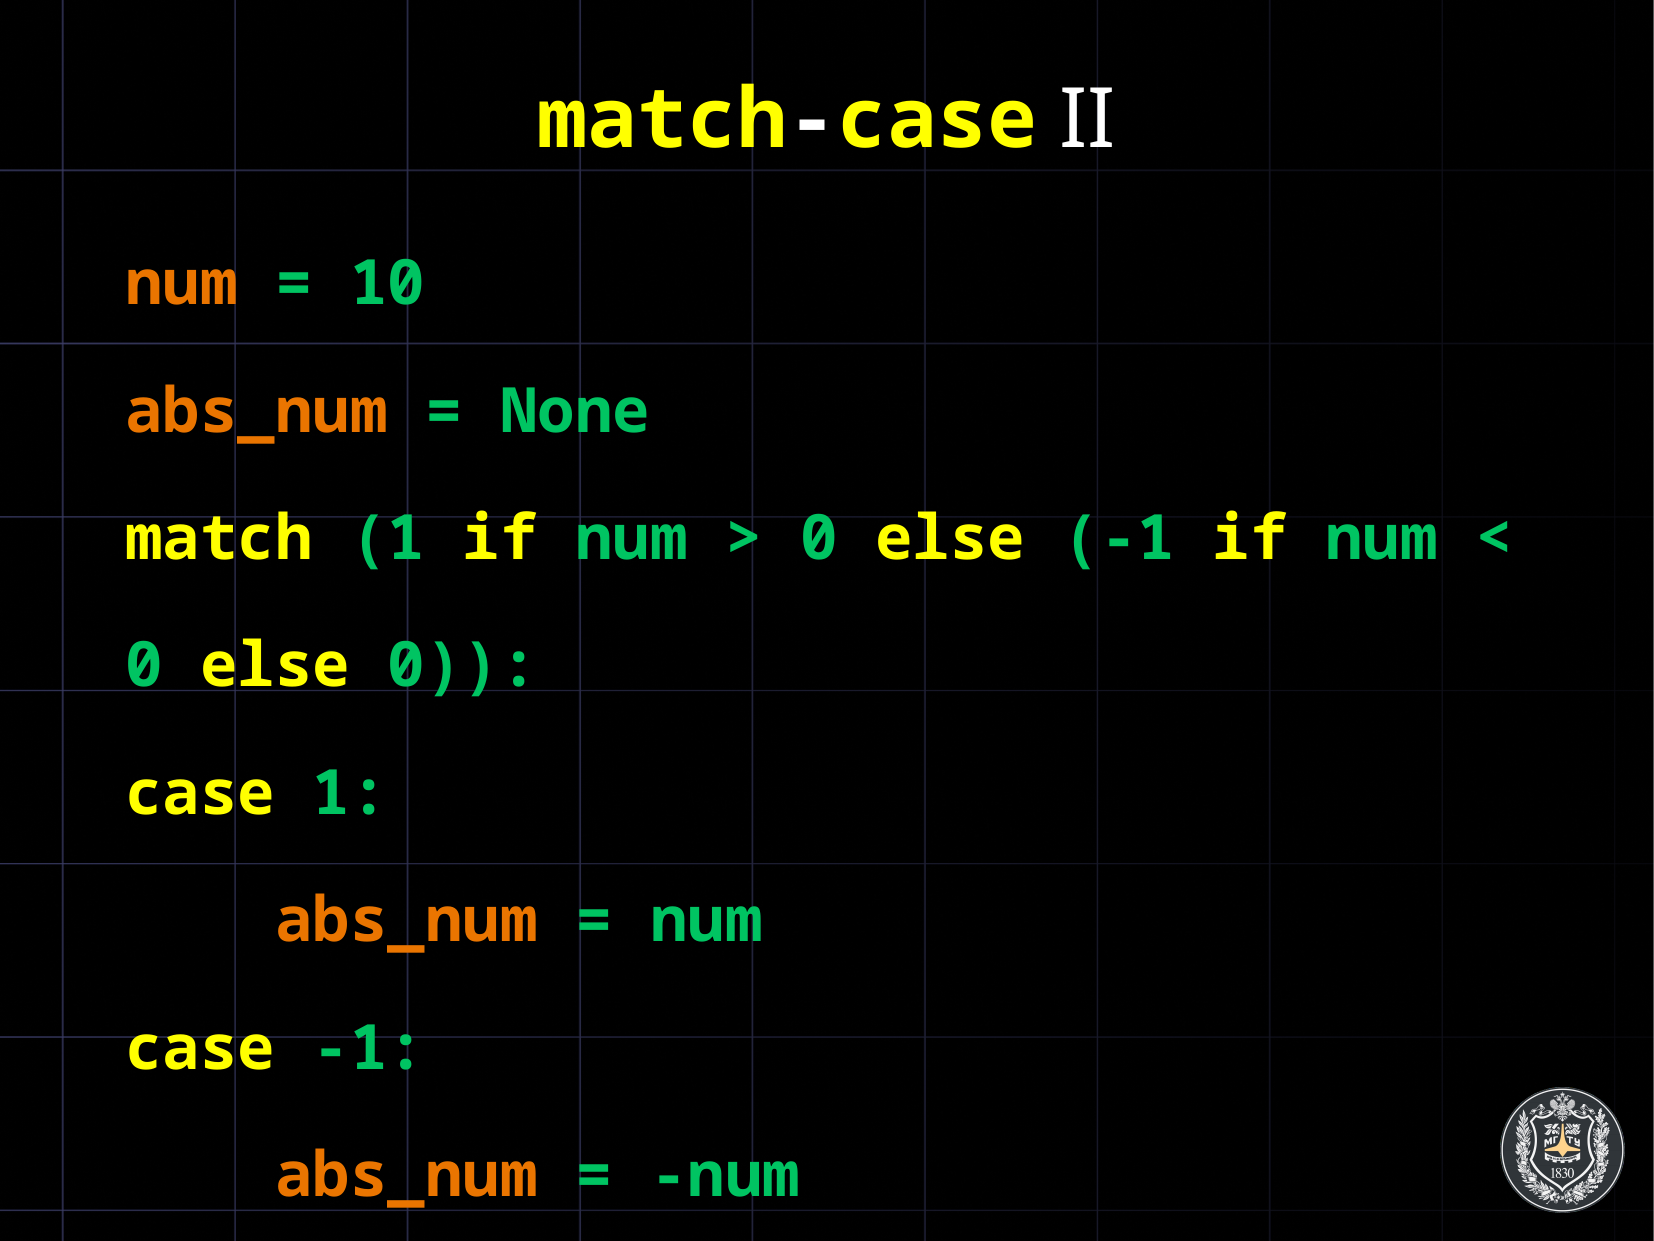

# match-case II
num = 10
abs_num = None
match (1 if num > 0 else (-1 if num < 0 else 0)):
case 1:
 abs_num = num
case -1:
 abs_num = -num
case _:
 abs_num = 0
print(abs_num)